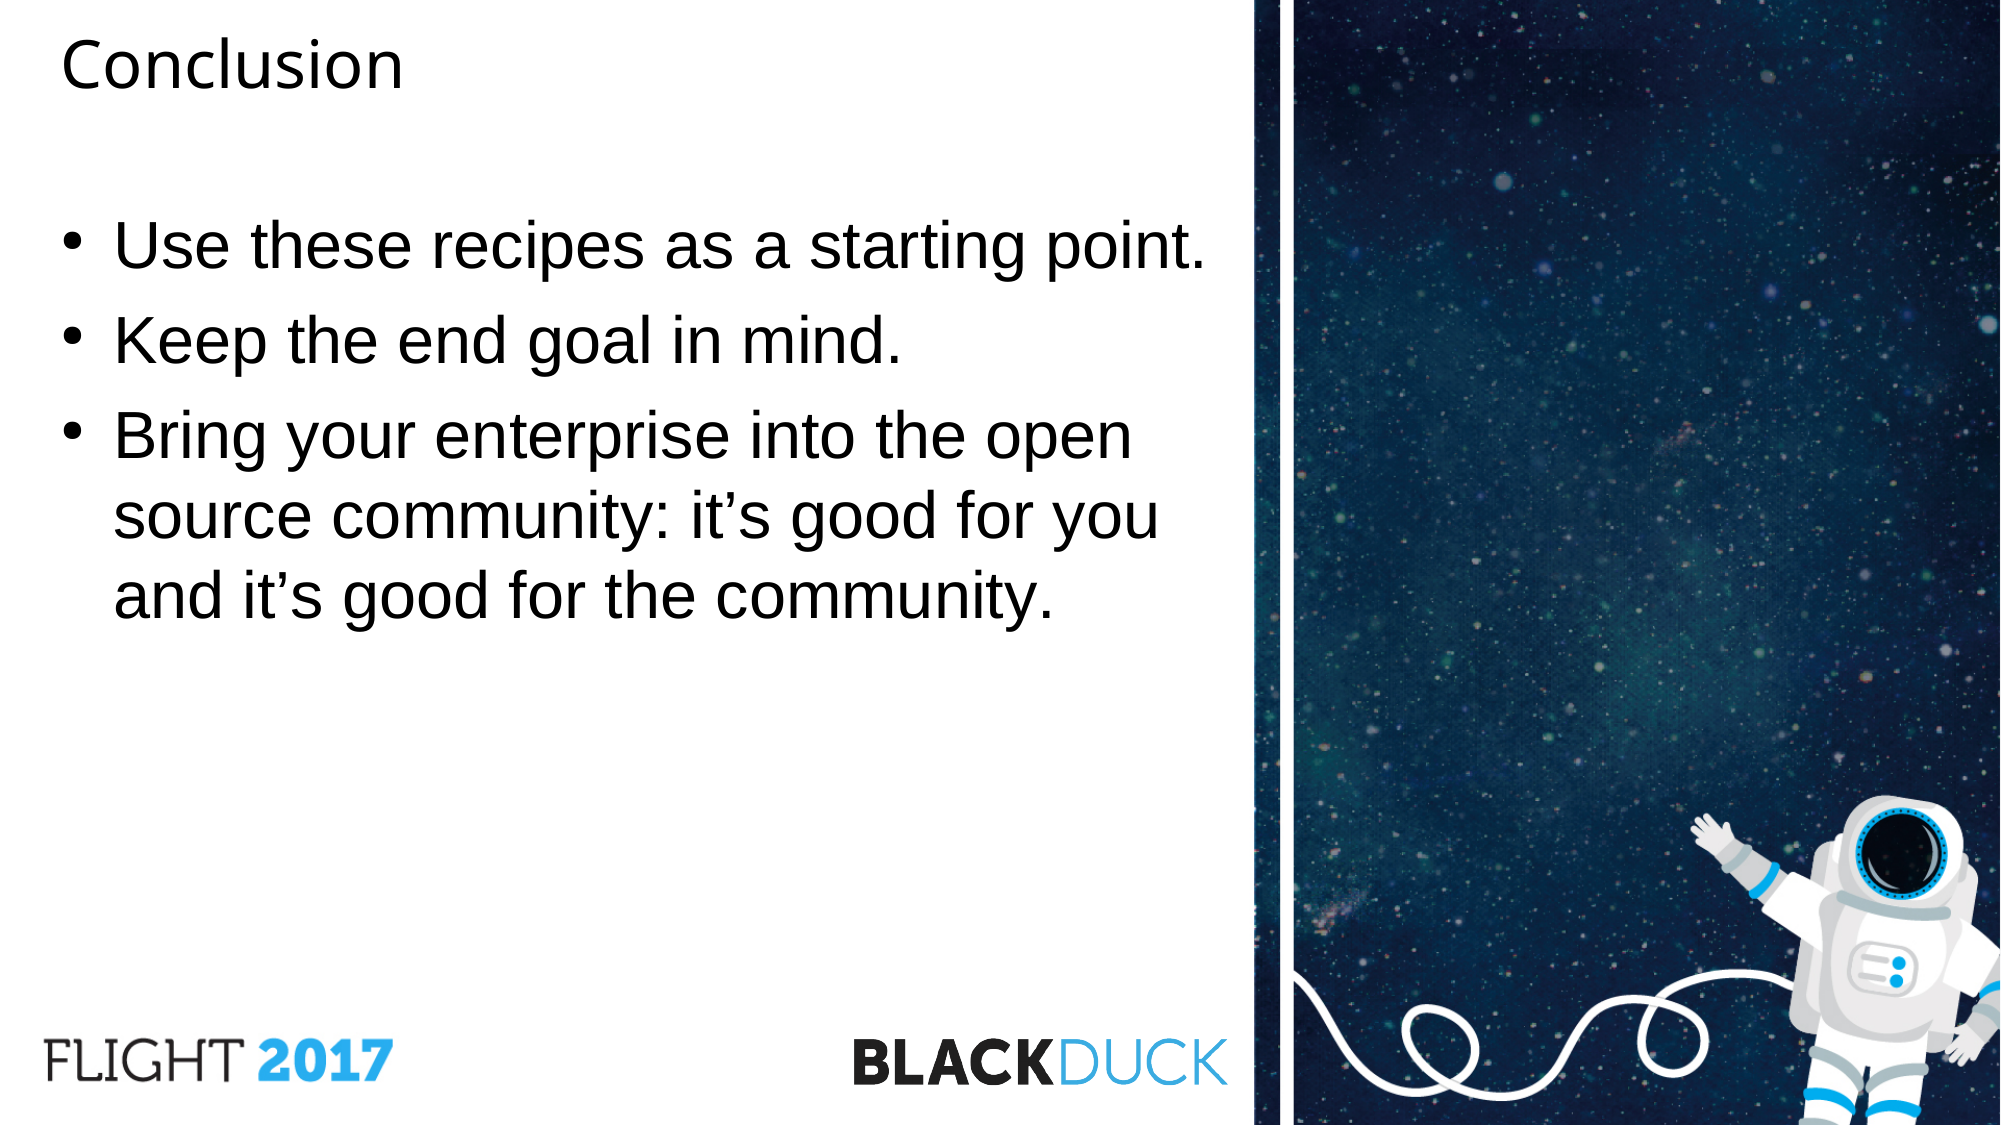

# Conclusion
Use these recipes as a starting point.
Keep the end goal in mind.
Bring your enterprise into the open source community: it’s good for you and it’s good for the community.